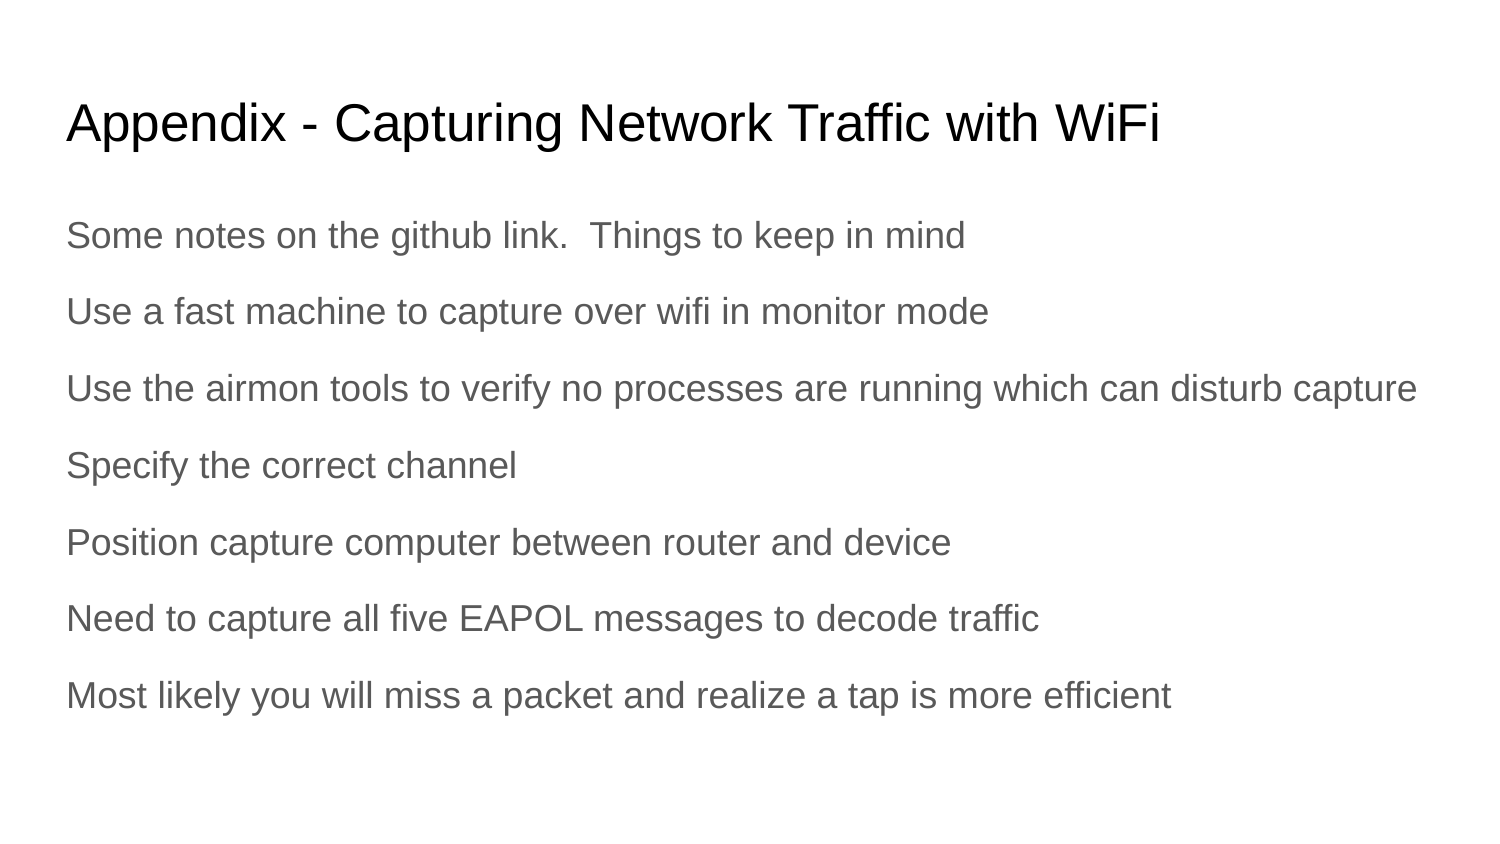

# Appendix - Capturing Network Traffic with WiFi
Some notes on the github link. Things to keep in mind
Use a fast machine to capture over wifi in monitor mode
Use the airmon tools to verify no processes are running which can disturb capture
Specify the correct channel
Position capture computer between router and device
Need to capture all five EAPOL messages to decode traffic
Most likely you will miss a packet and realize a tap is more efficient